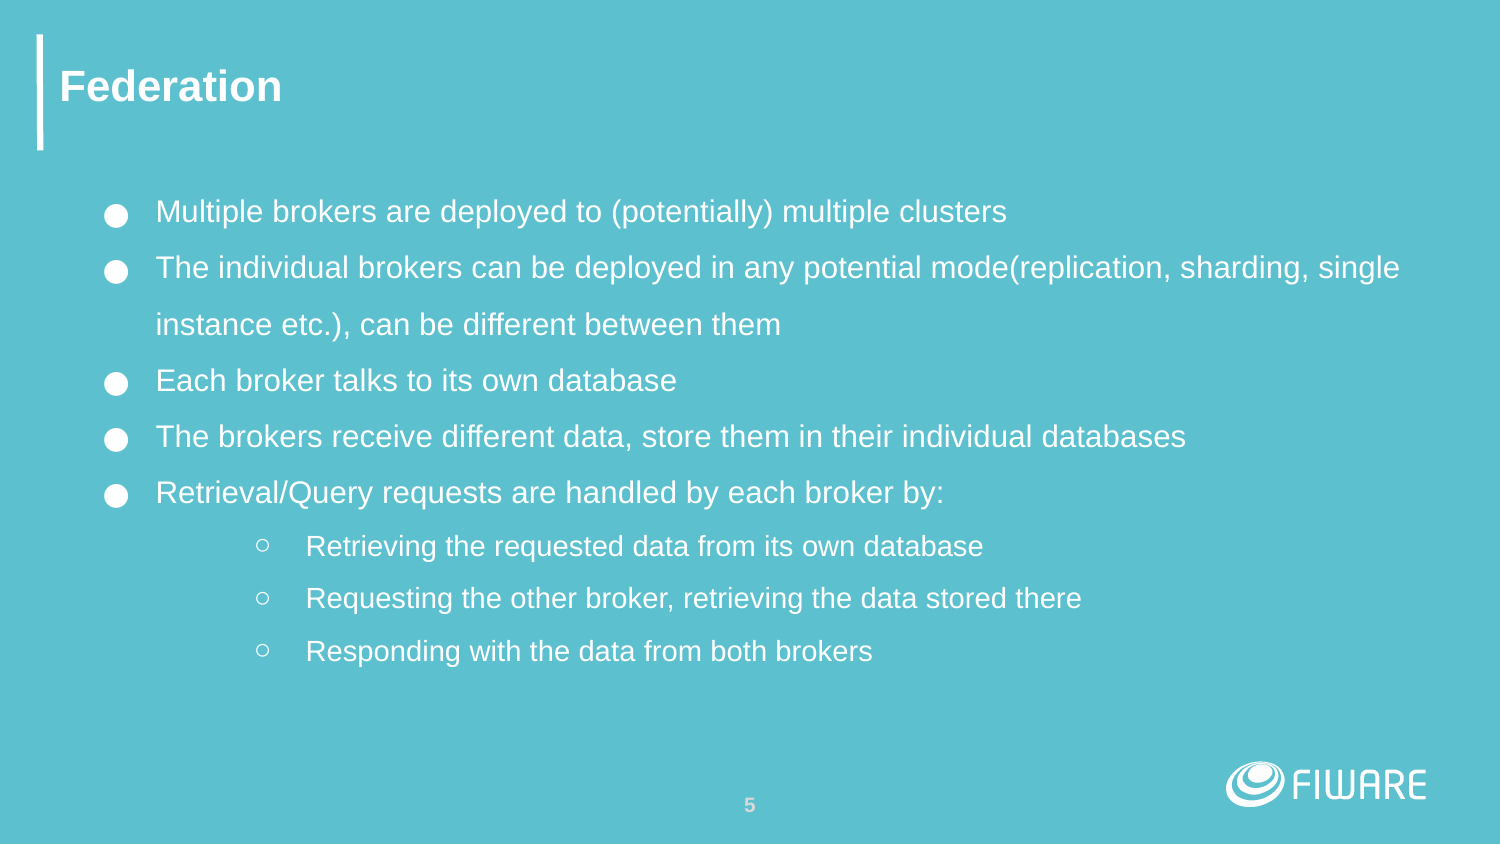

# Federation
Multiple brokers are deployed to (potentially) multiple clusters
The individual brokers can be deployed in any potential mode(replication, sharding, single instance etc.), can be different between them
Each broker talks to its own database
The brokers receive different data, store them in their individual databases
Retrieval/Query requests are handled by each broker by:
Retrieving the requested data from its own database
Requesting the other broker, retrieving the data stored there
Responding with the data from both brokers